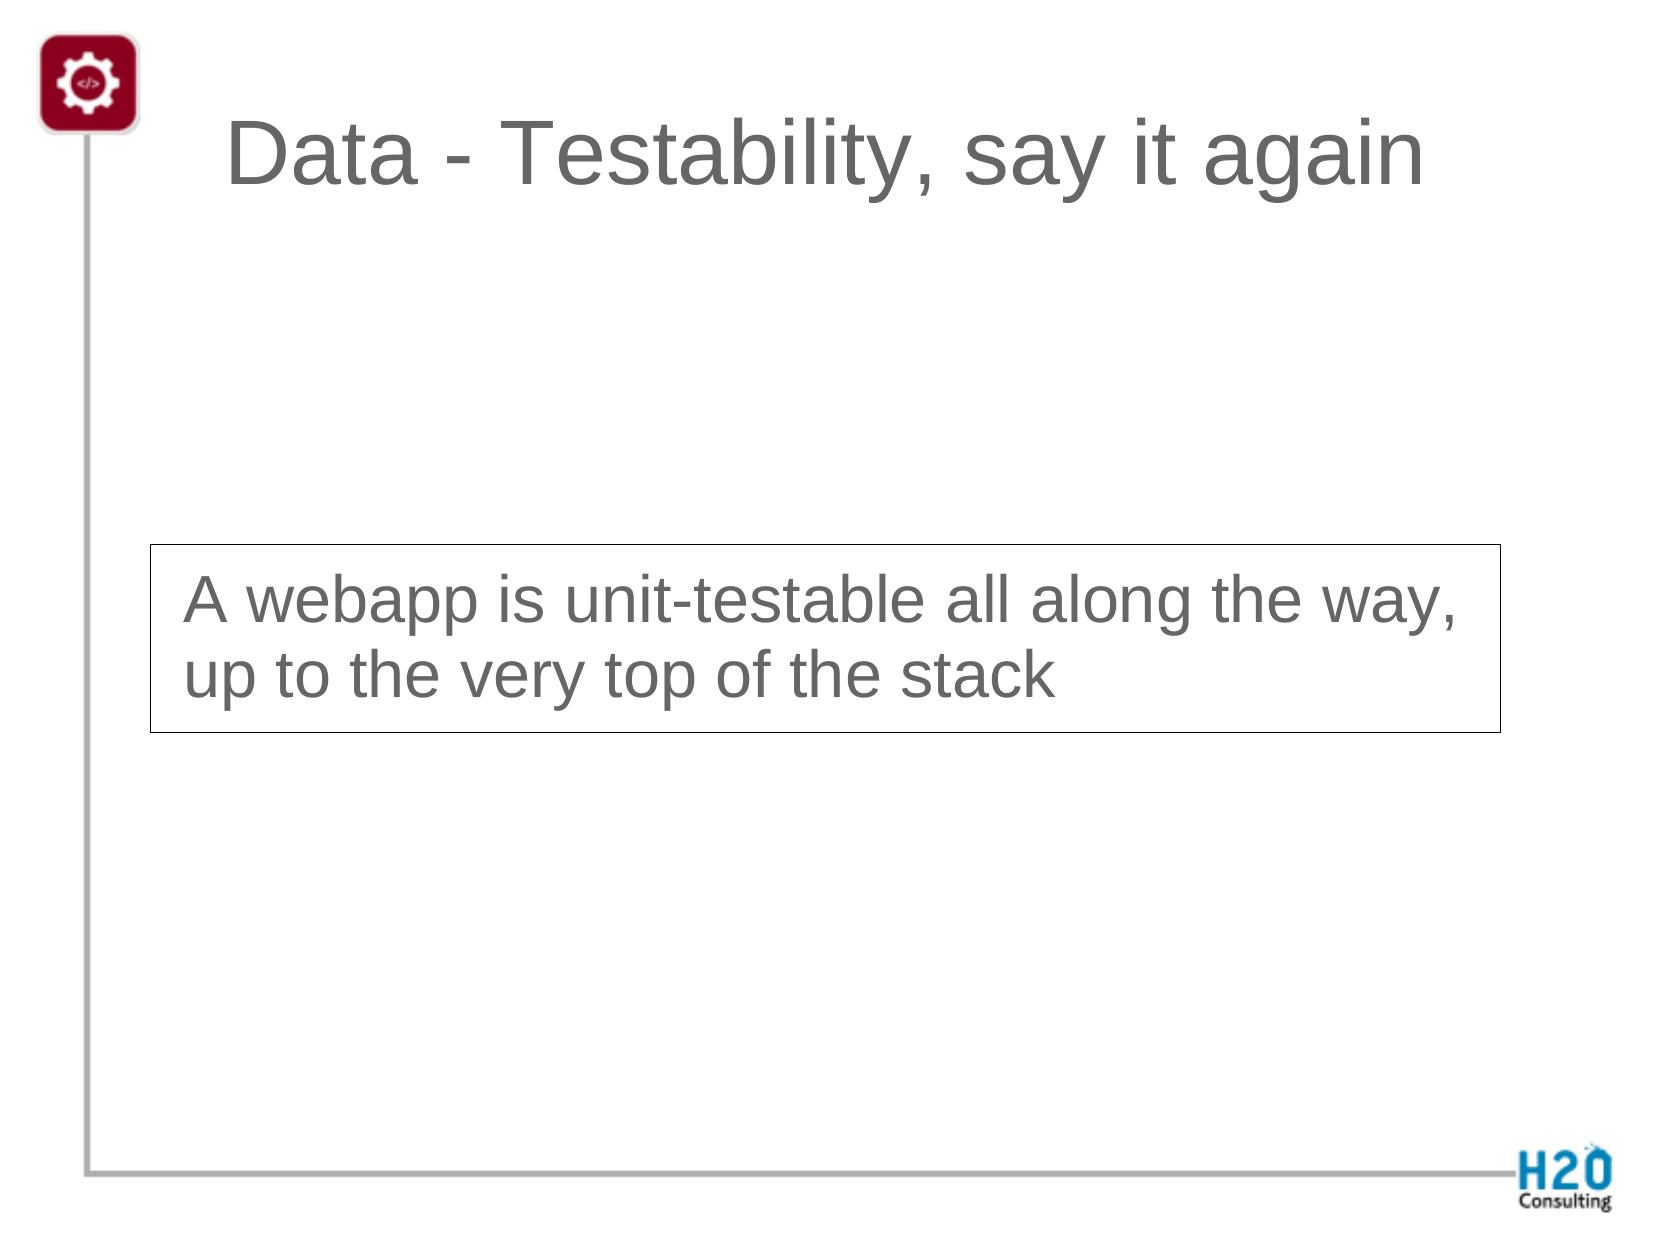

# Data - Testability, say it again
A webapp is unit-testable all along the way, up to the very top of the stack